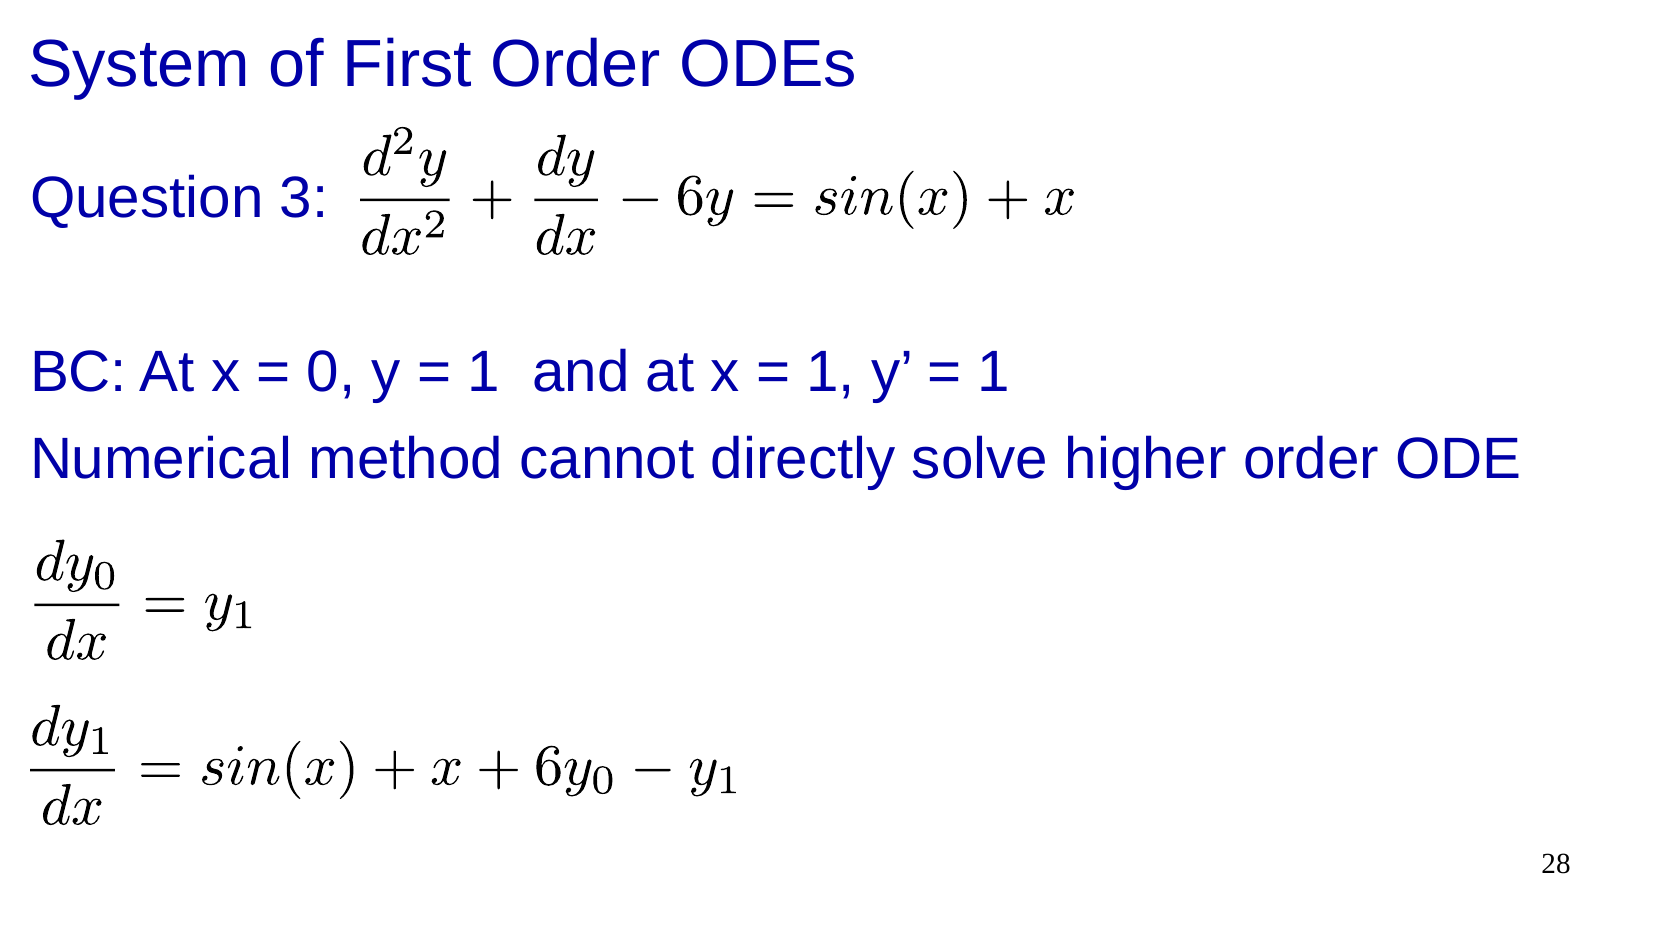

# System of First Order ODEs
Question 3:
BC: At x = 0, y = 1 and at x = 1, y’ = 1
Numerical method cannot directly solve higher order ODE
28